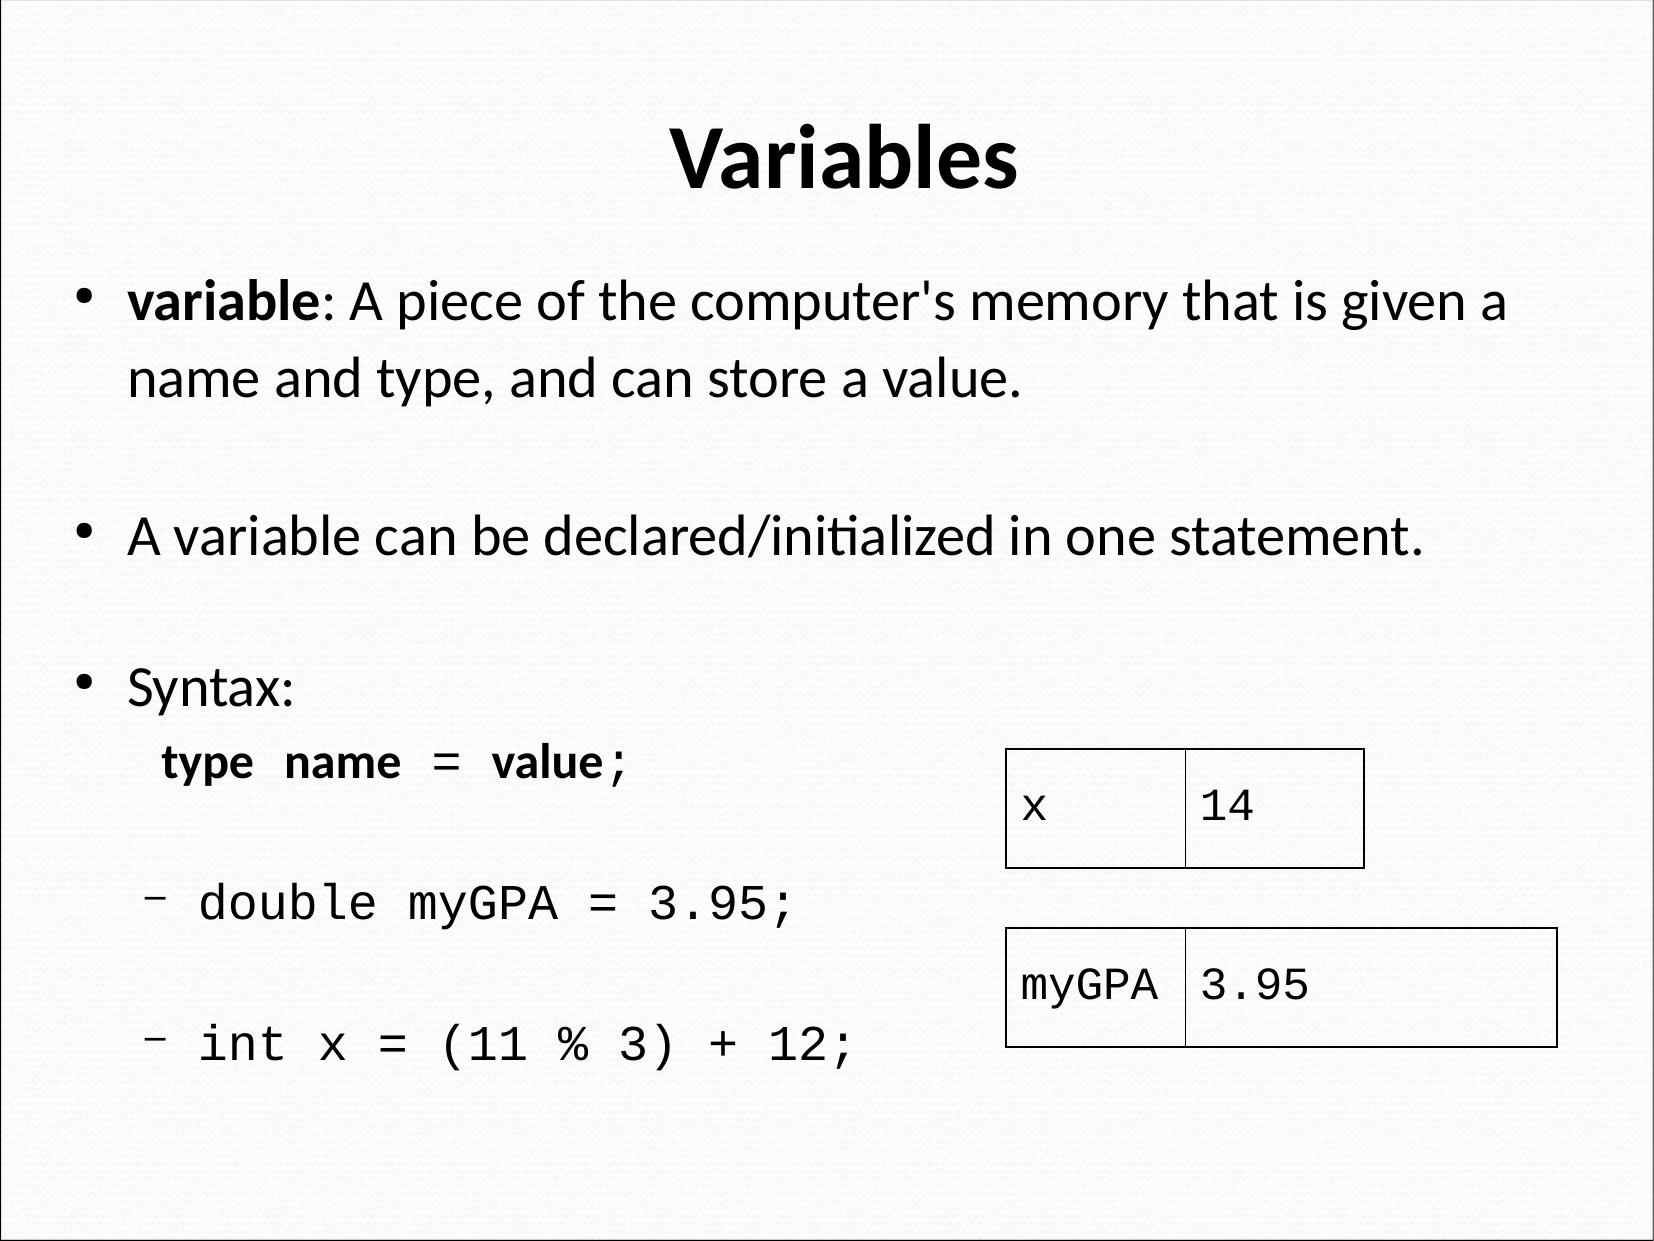

# Variables
variable: A piece of the computer's memory that is given a name and type, and can store a value.
A variable can be declared/initialized in one statement.
Syntax:
	type name = value;
double myGPA = 3.95;
int x = (11 % 3) + 12;
| x | 14 |
| --- | --- |
| myGPA | 3.95 |
| --- | --- |